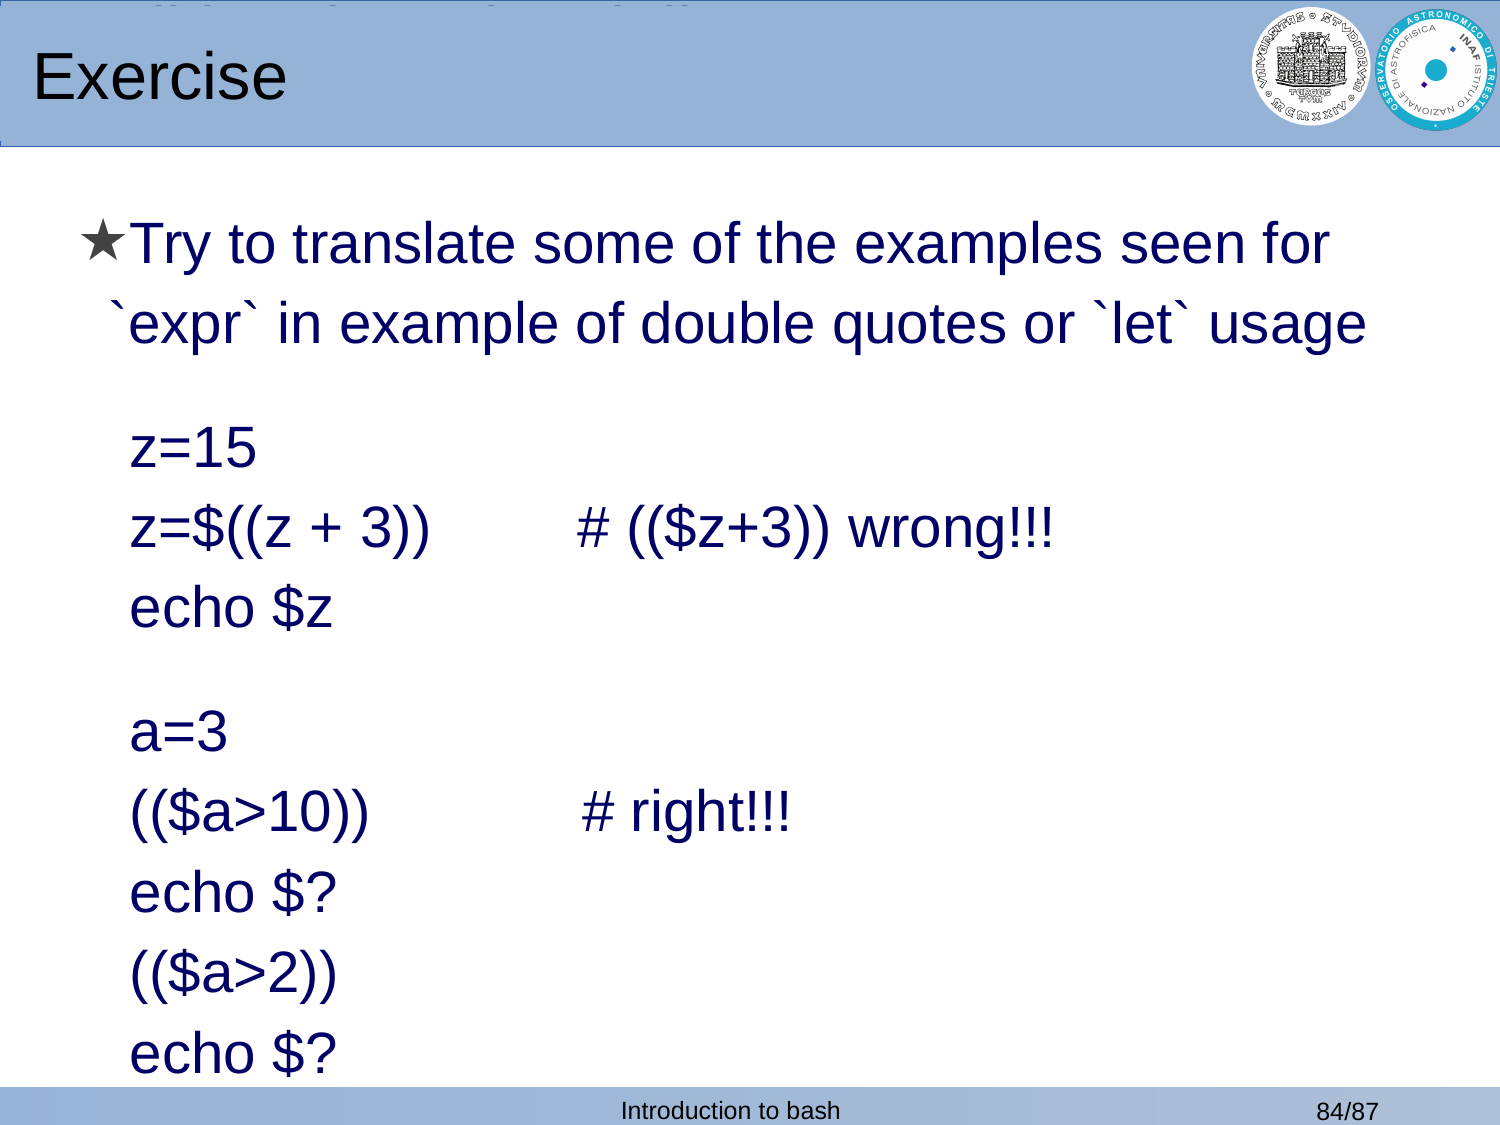

# Traditional service delivery
Exercise
Try to translate some of the examples seen for `expr` in example of double quotes or `let` usage
z=15
z=$((z + 3)) # (($z+3)) wrong!!!
echo $z
a=3
(($a>10)) # right!!!
echo $?
(($a>2))
echo $?